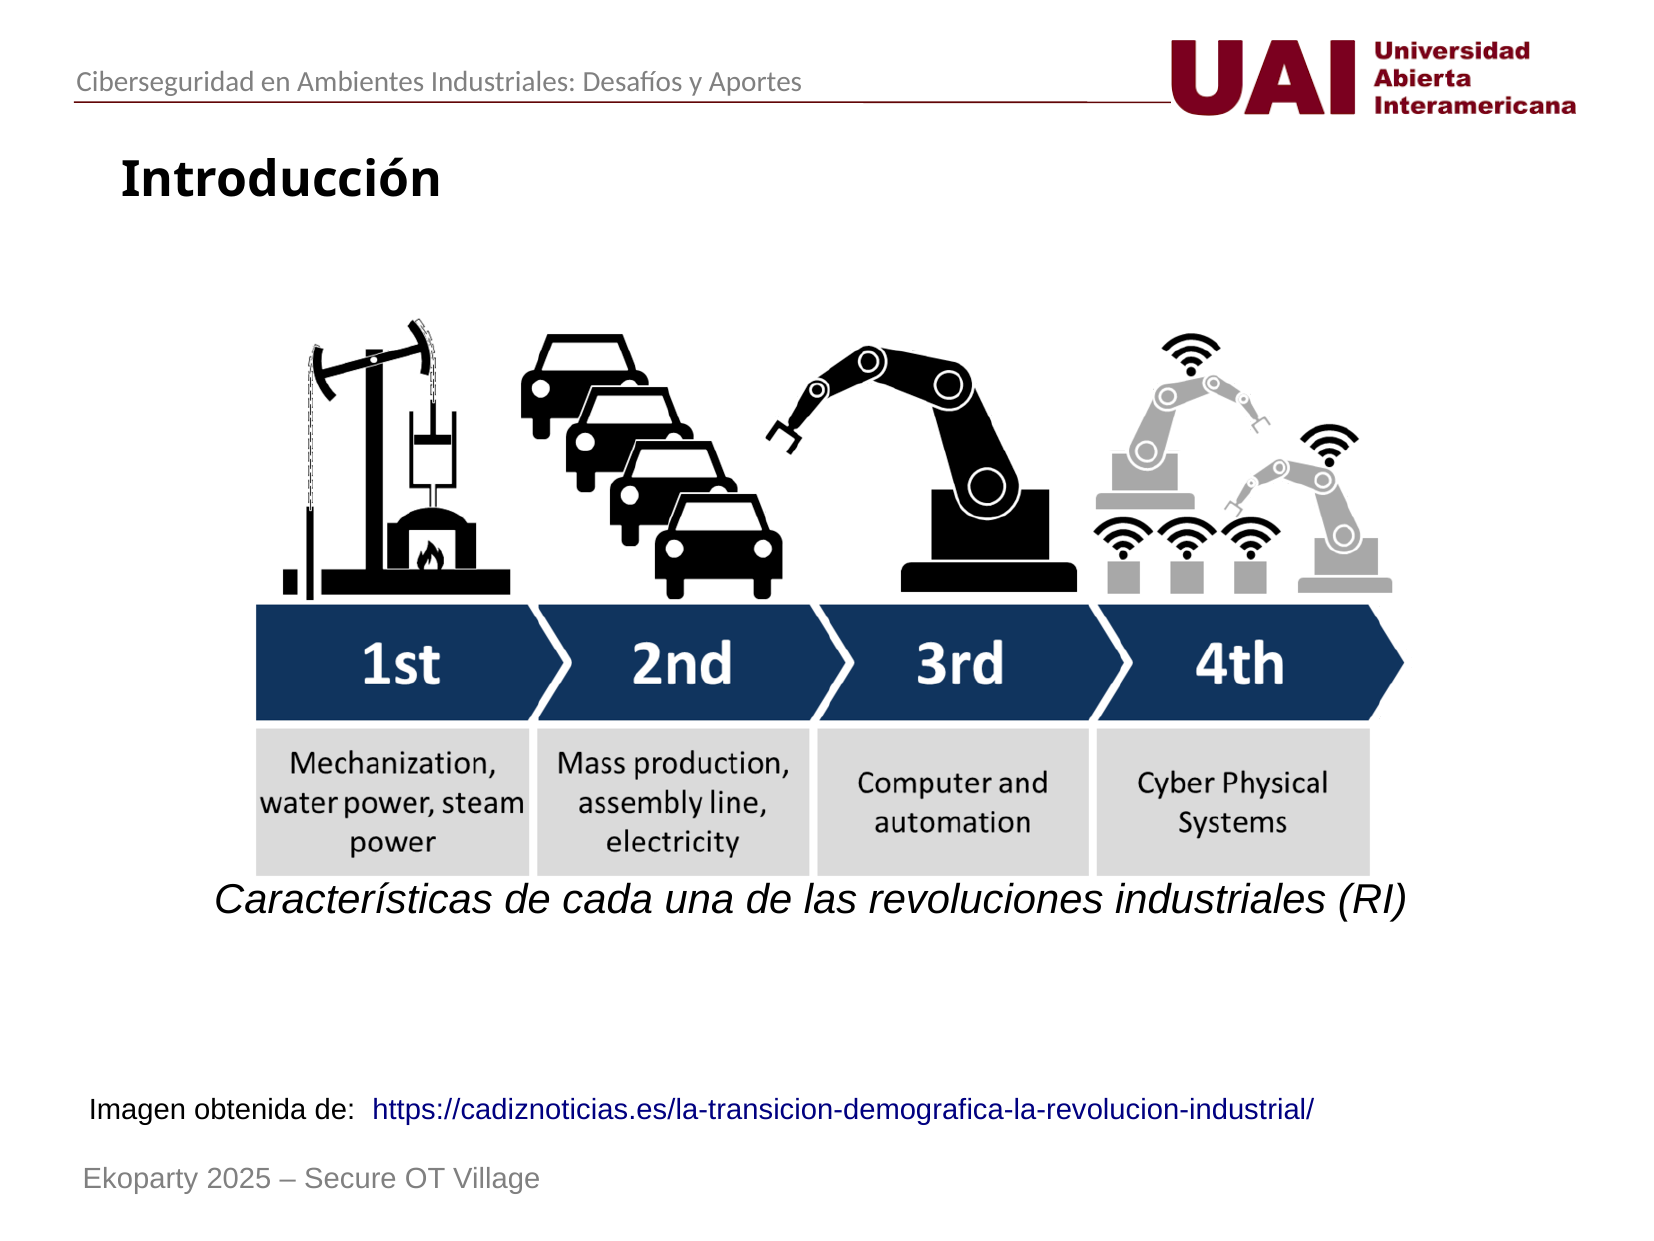

Introducción
Características de cada una de las revoluciones industriales (RI)
Imagen obtenida de: https://cadiznoticias.es/la-transicion-demografica-la-revolucion-industrial/